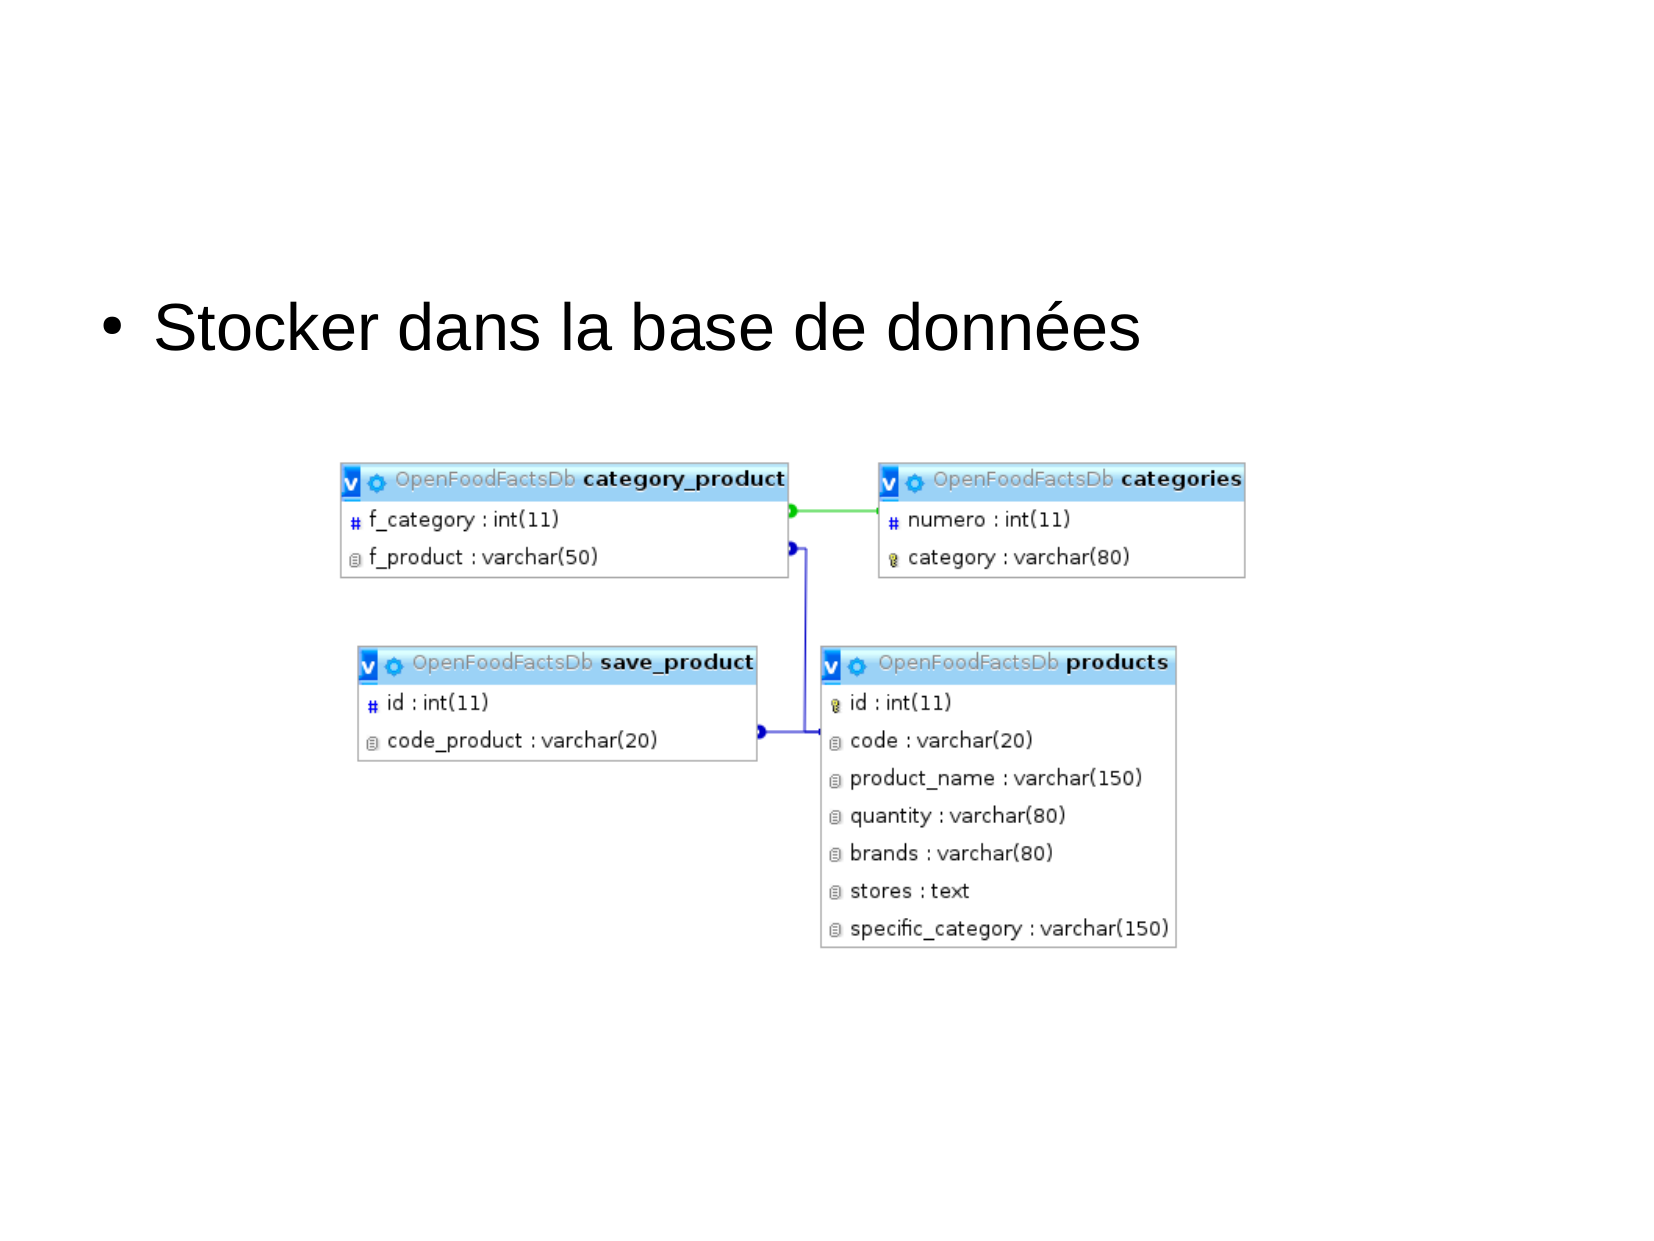

#
Stocker dans la base de données